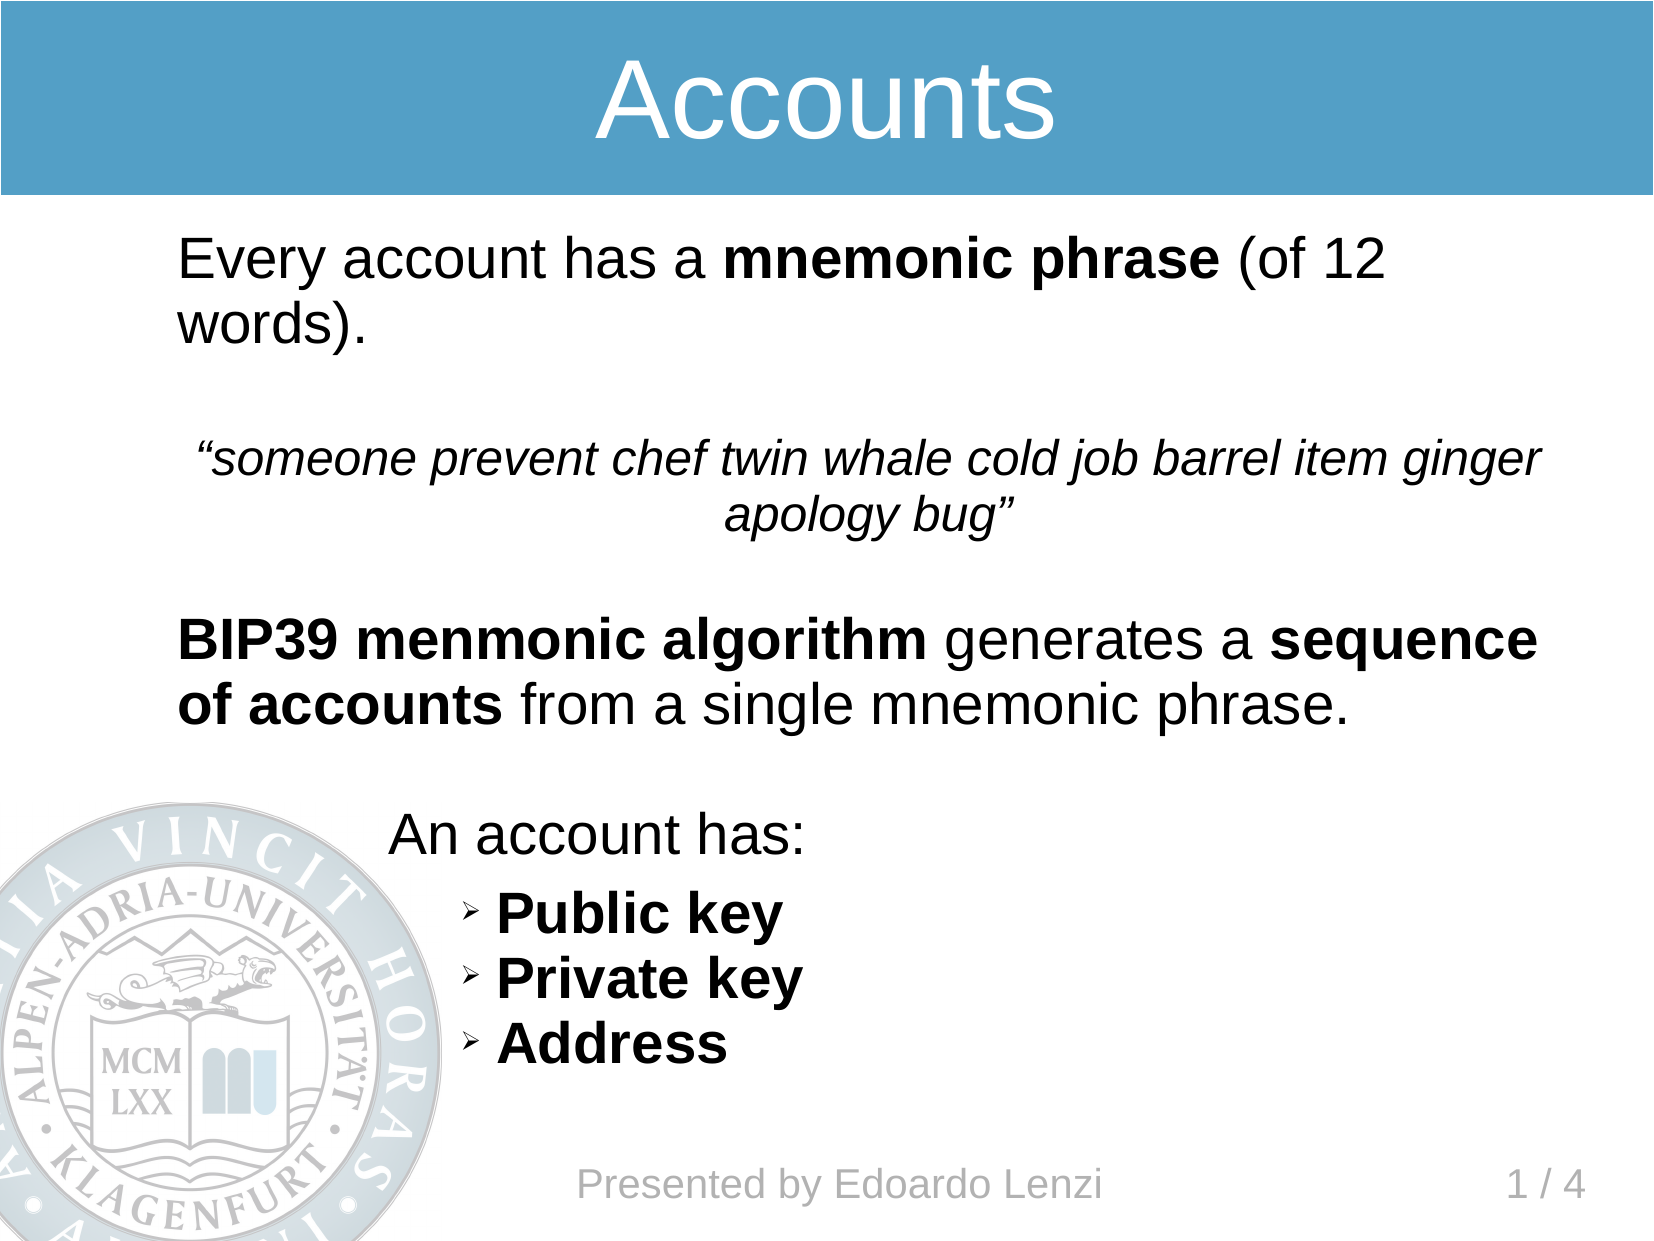

Accounts
Every account has a mnemonic phrase (of 12 words).
“someone prevent chef twin whale cold job barrel item ginger apology bug”
BIP39 menmonic algorithm generates a sequence of accounts from a single mnemonic phrase.
 An account has:
Public key
Private key
Address
# Presented by Edoardo Lenzi 1 / 4